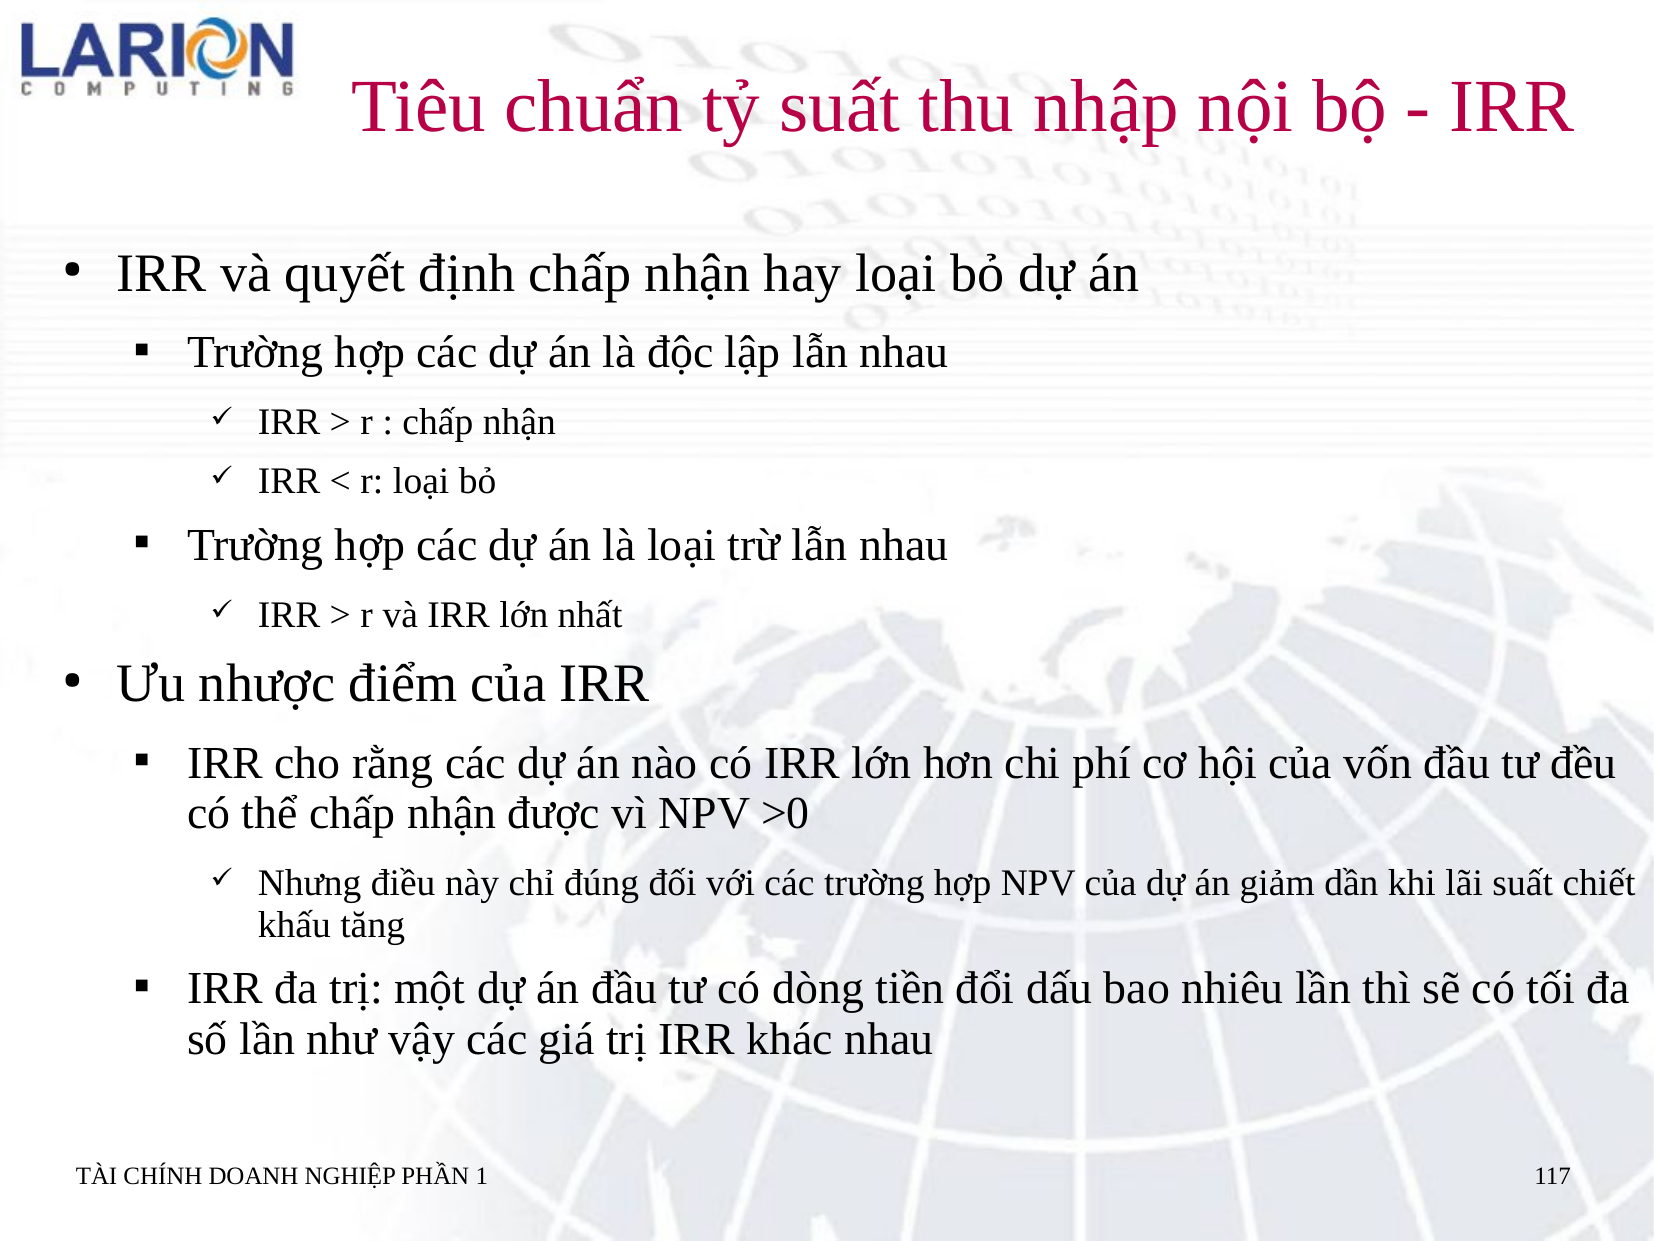

# Tiêu chuẩn tỷ suất thu nhập nội bộ - IRR
IRR và quyết định chấp nhận hay loại bỏ dự án
Trường hợp các dự án là độc lập lẫn nhau
IRR > r : chấp nhận
IRR < r: loại bỏ
Trường hợp các dự án là loại trừ lẫn nhau
IRR > r và IRR lớn nhất
Ưu nhược điểm của IRR
IRR cho rằng các dự án nào có IRR lớn hơn chi phí cơ hội của vốn đầu tư đều có thể chấp nhận được vì NPV >0
Nhưng điều này chỉ đúng đối với các trường hợp NPV của dự án giảm dần khi lãi suất chiết khấu tăng
IRR đa trị: một dự án đầu tư có dòng tiền đổi dấu bao nhiêu lần thì sẽ có tối đa số lần như vậy các giá trị IRR khác nhau
TÀI CHÍNH DOANH NGHIỆP PHẦN 1
117